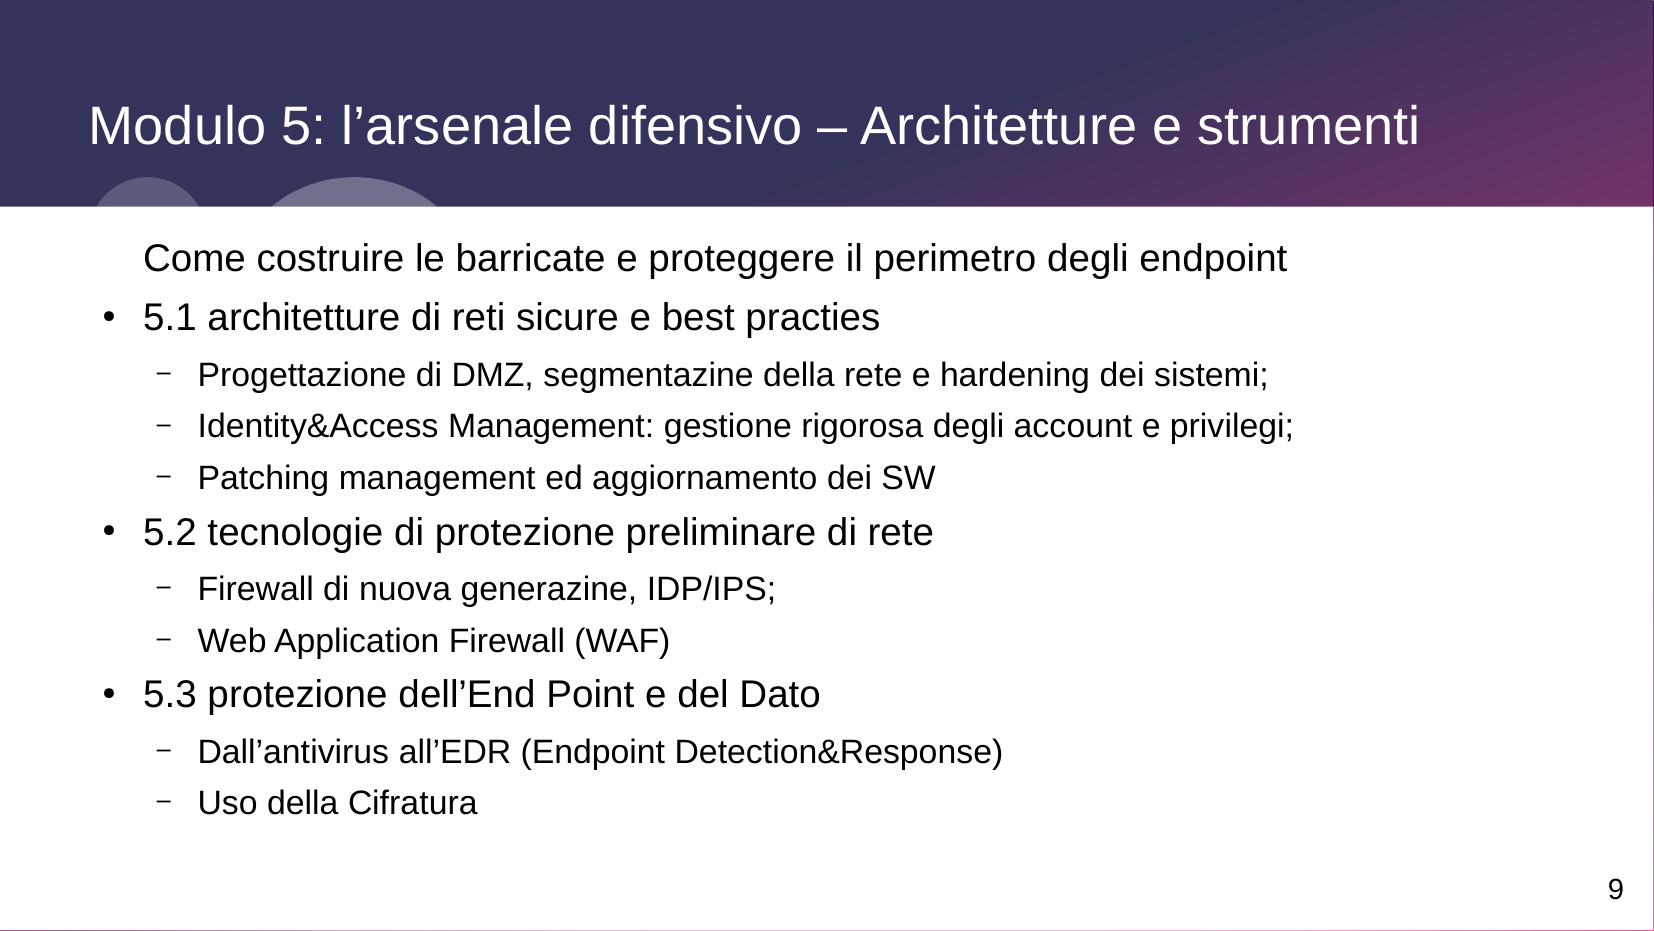

# Modulo 5: l’arsenale difensivo – Architetture e strumenti
Come costruire le barricate e proteggere il perimetro degli endpoint
5.1 architetture di reti sicure e best practies
Progettazione di DMZ, segmentazine della rete e hardening dei sistemi;
Identity&Access Management: gestione rigorosa degli account e privilegi;
Patching management ed aggiornamento dei SW
5.2 tecnologie di protezione preliminare di rete
Firewall di nuova generazine, IDP/IPS;
Web Application Firewall (WAF)
5.3 protezione dell’End Point e del Dato
Dall’antivirus all’EDR (Endpoint Detection&Response)
Uso della Cifratura
9